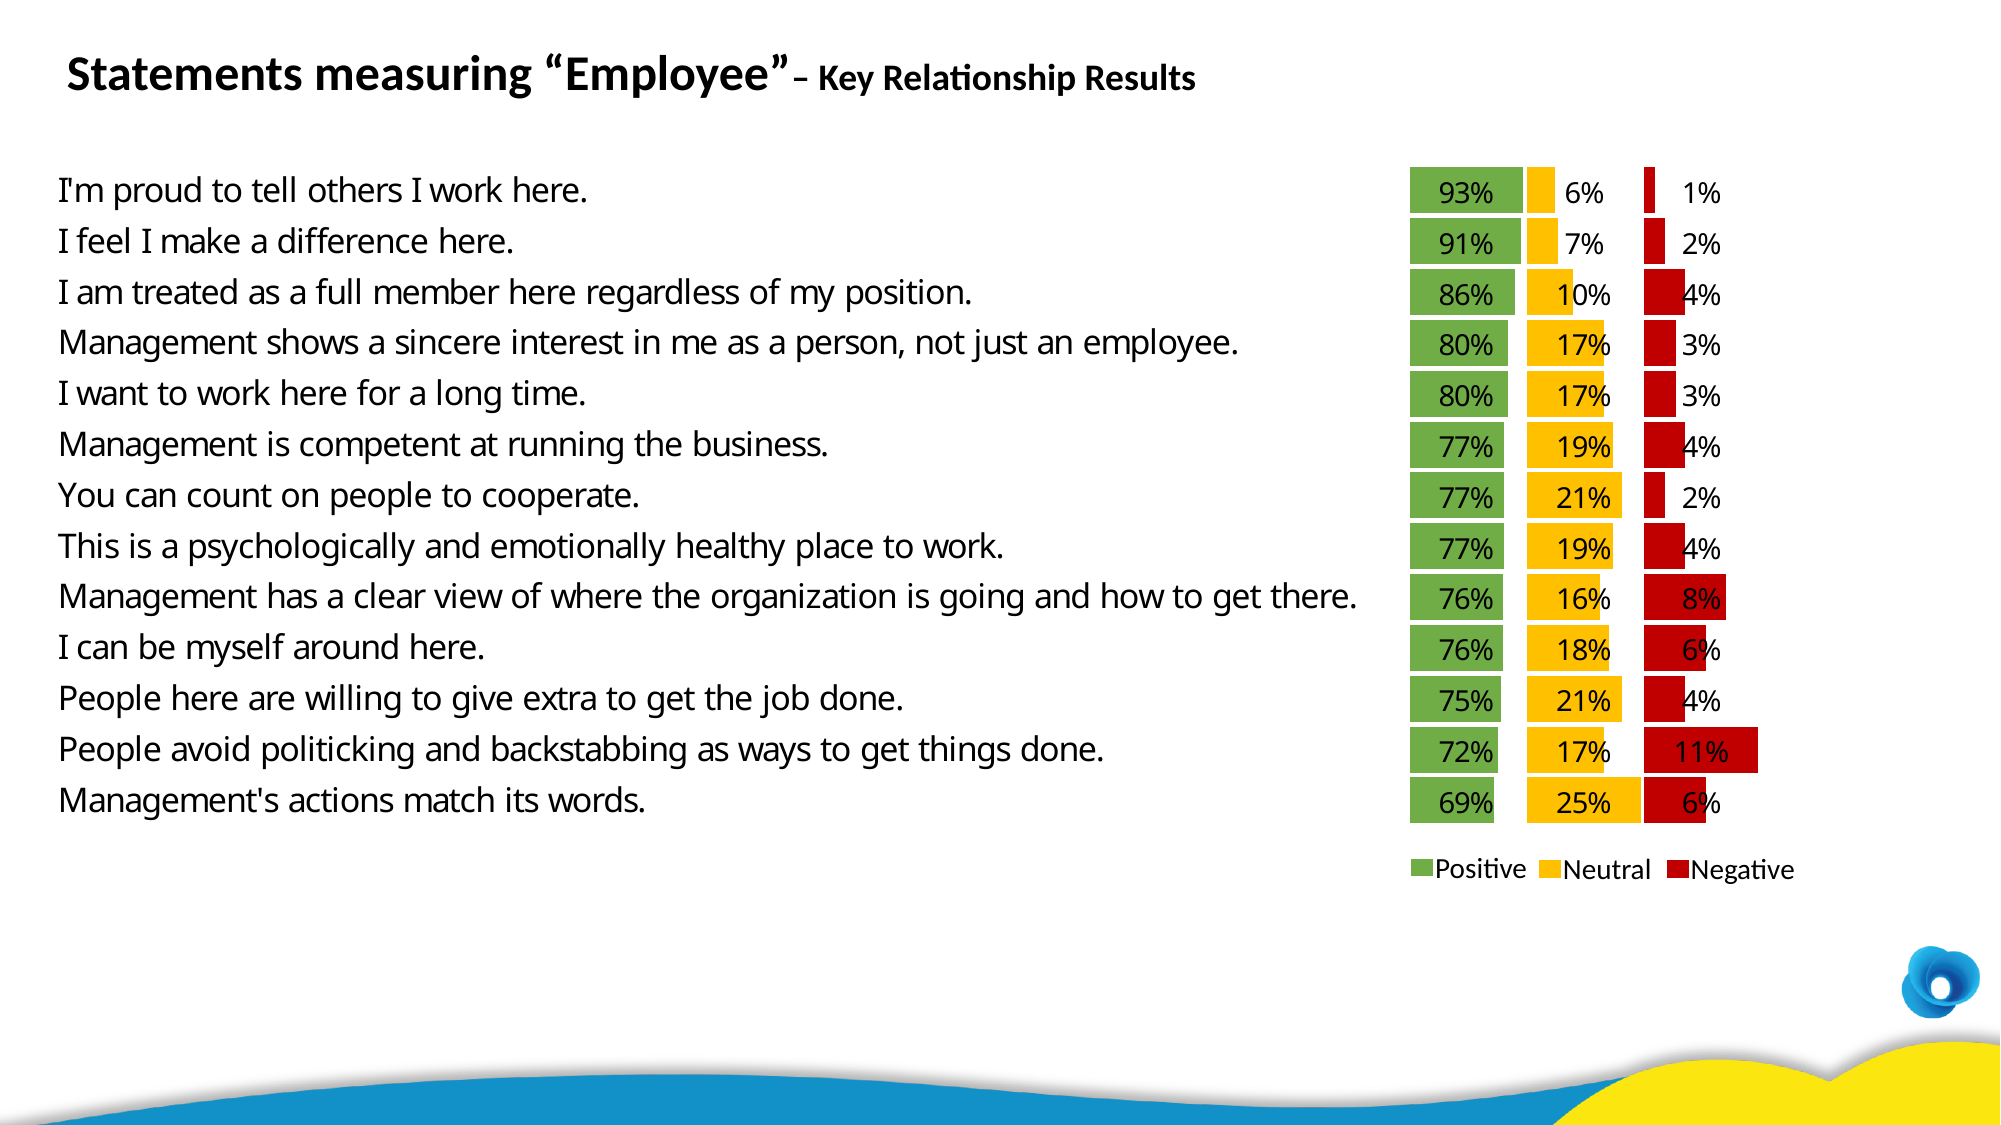

Statements measuring “Employee”– Key Relationship Results
Positive
Neutral
Negative